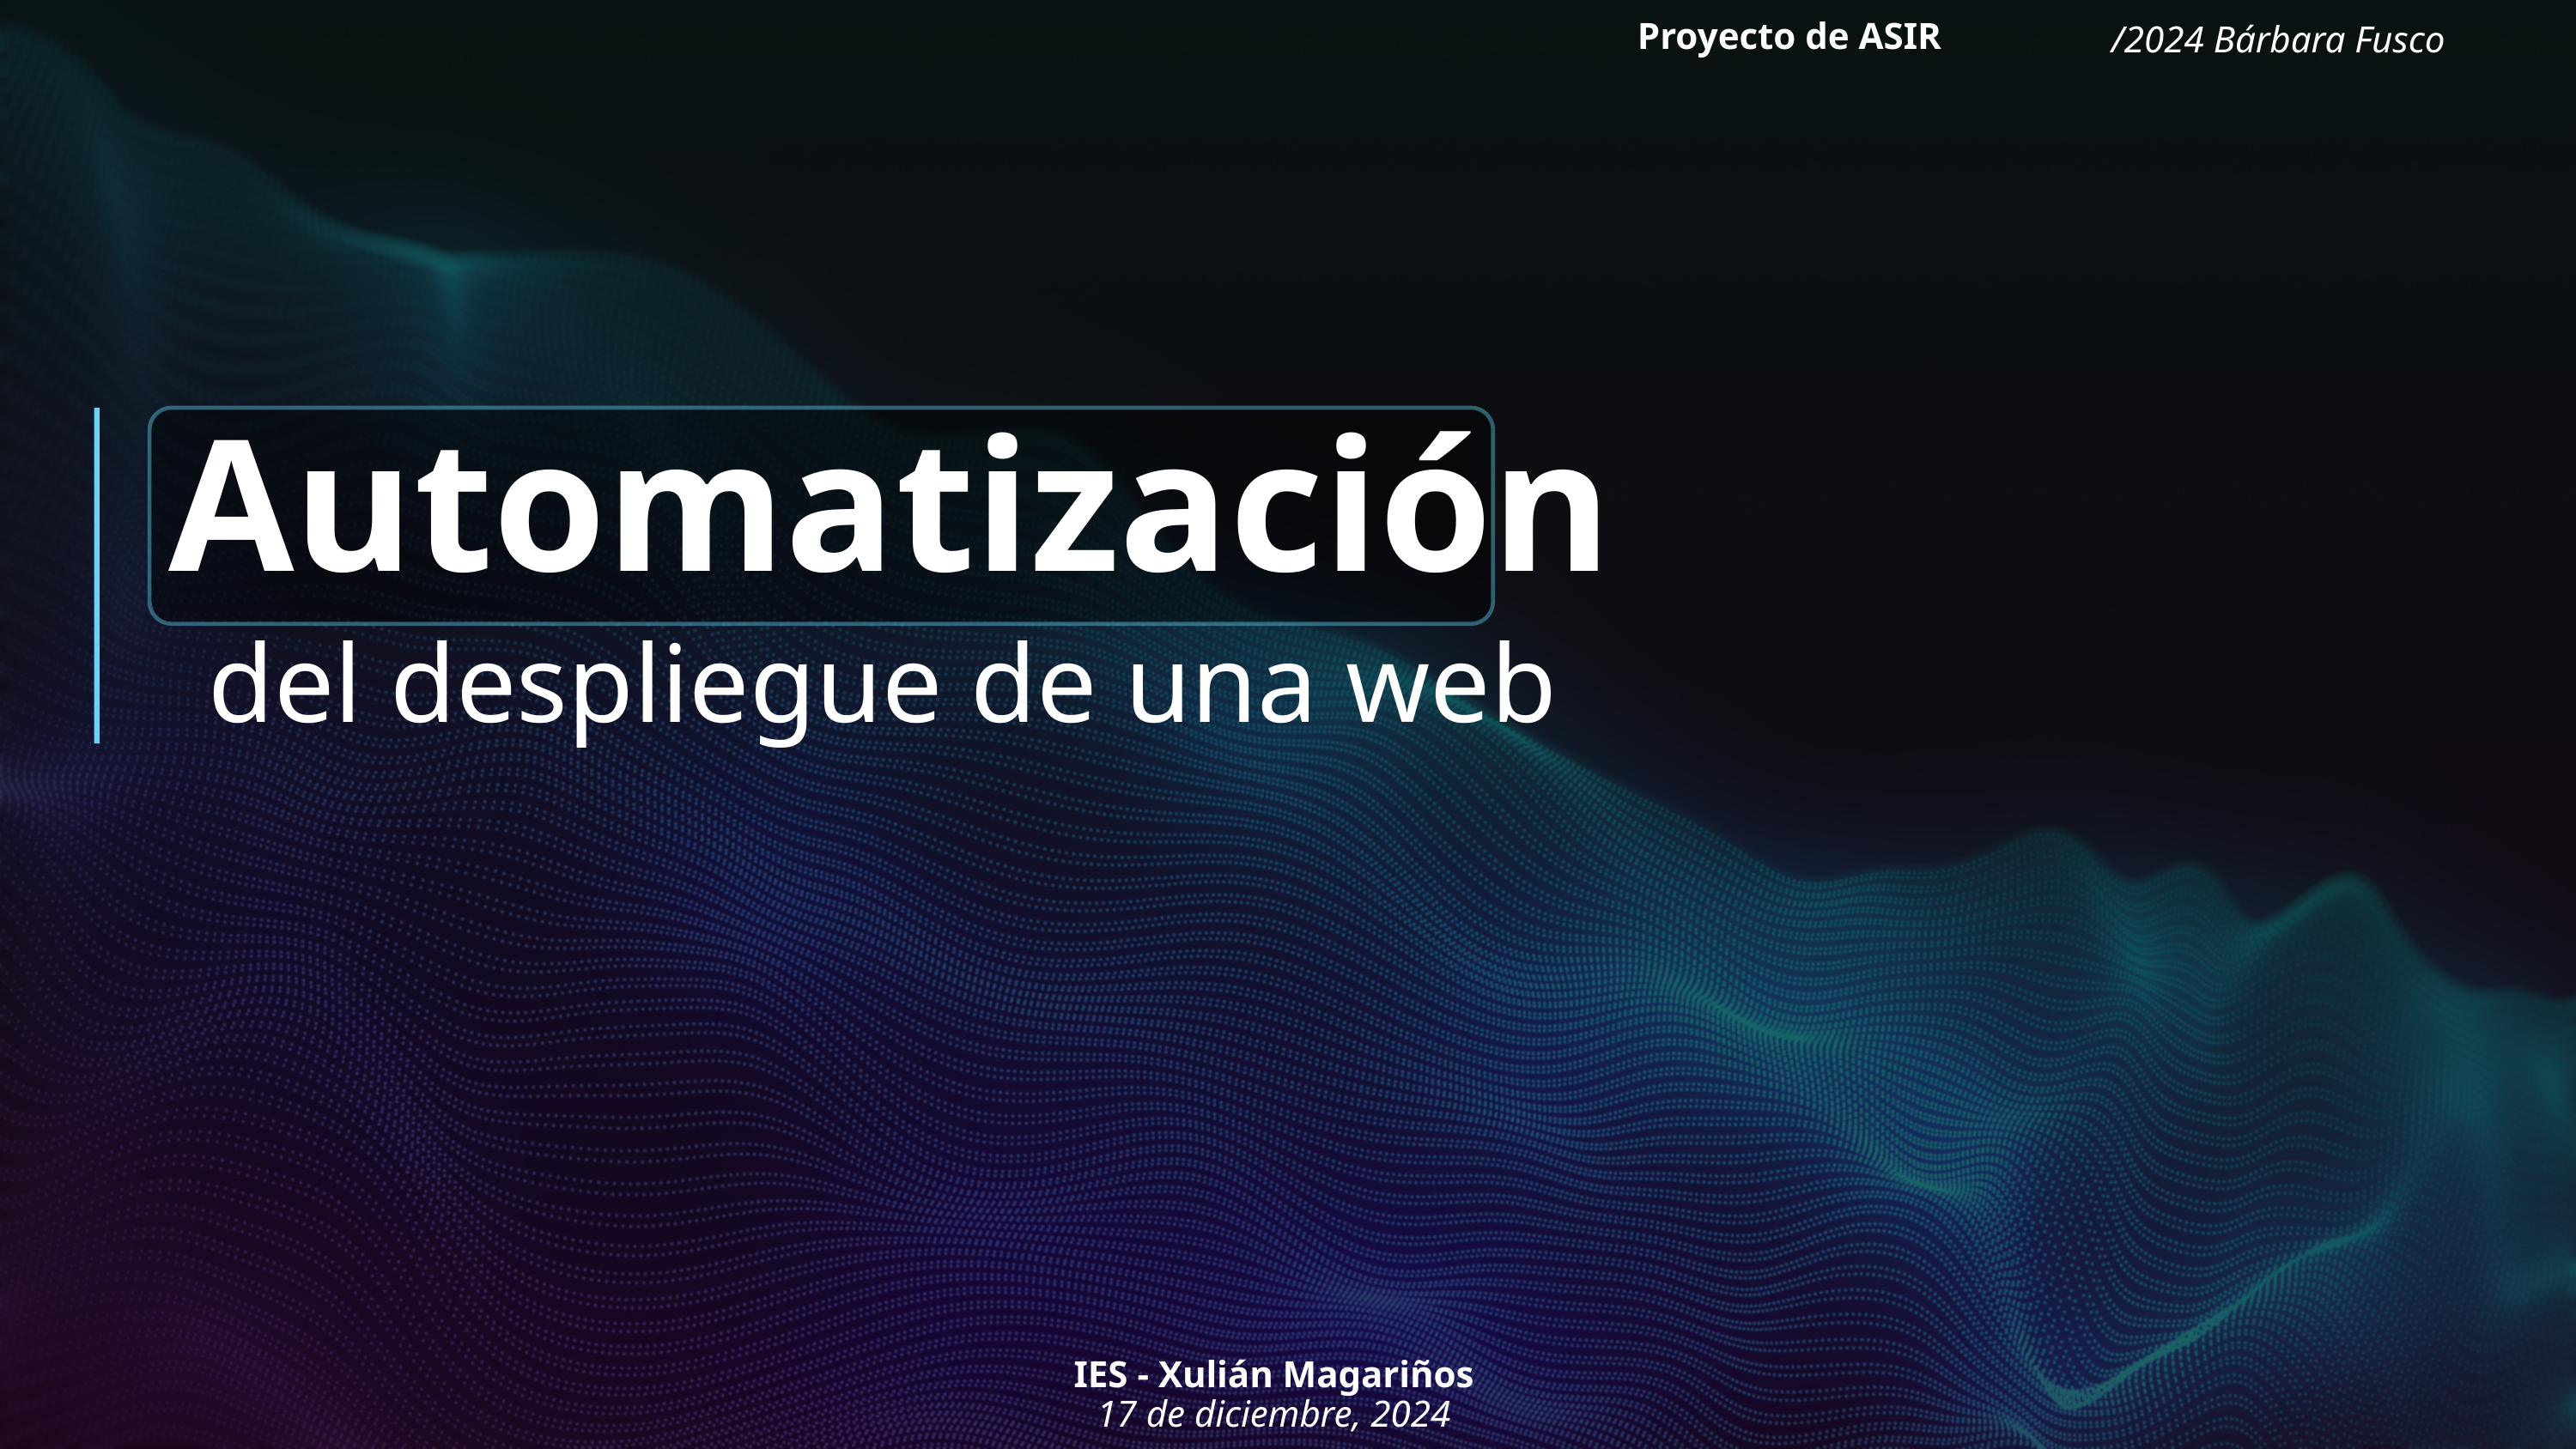

Proyecto de ASIR
/2024 Bárbara Fusco
Automatización
del despliegue de una web
IES - Xulián Magariños
17 de diciembre, 2024